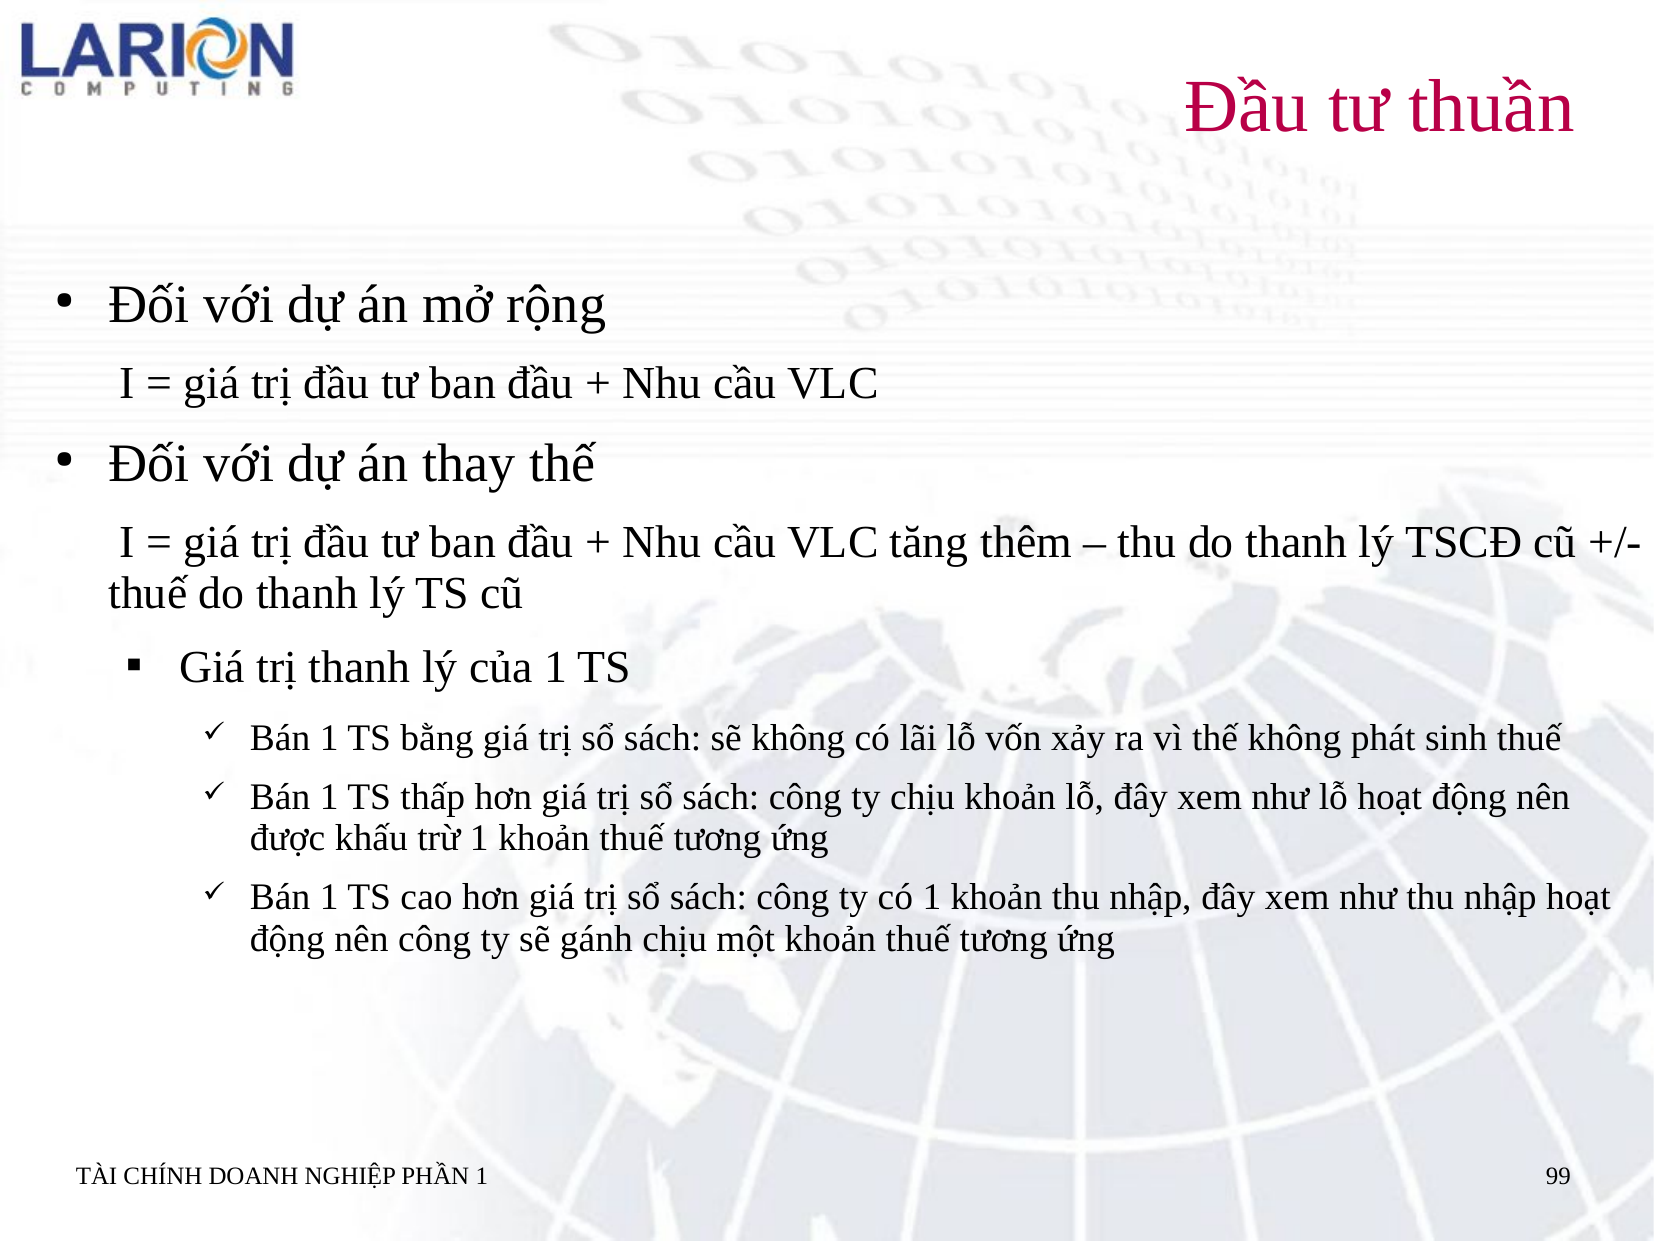

# Đầu tư thuần
Đối với dự án mở rộng
 I = giá trị đầu tư ban đầu + Nhu cầu VLC
Đối với dự án thay thế
 I = giá trị đầu tư ban đầu + Nhu cầu VLC tăng thêm – thu do thanh lý TSCĐ cũ +/- thuế do thanh lý TS cũ
Giá trị thanh lý của 1 TS
Bán 1 TS bằng giá trị sổ sách: sẽ không có lãi lỗ vốn xảy ra vì thế không phát sinh thuế
Bán 1 TS thấp hơn giá trị sổ sách: công ty chịu khoản lỗ, đây xem như lỗ hoạt động nên được khấu trừ 1 khoản thuế tương ứng
Bán 1 TS cao hơn giá trị sổ sách: công ty có 1 khoản thu nhập, đây xem như thu nhập hoạt động nên công ty sẽ gánh chịu một khoản thuế tương ứng
TÀI CHÍNH DOANH NGHIỆP PHẦN 1
99